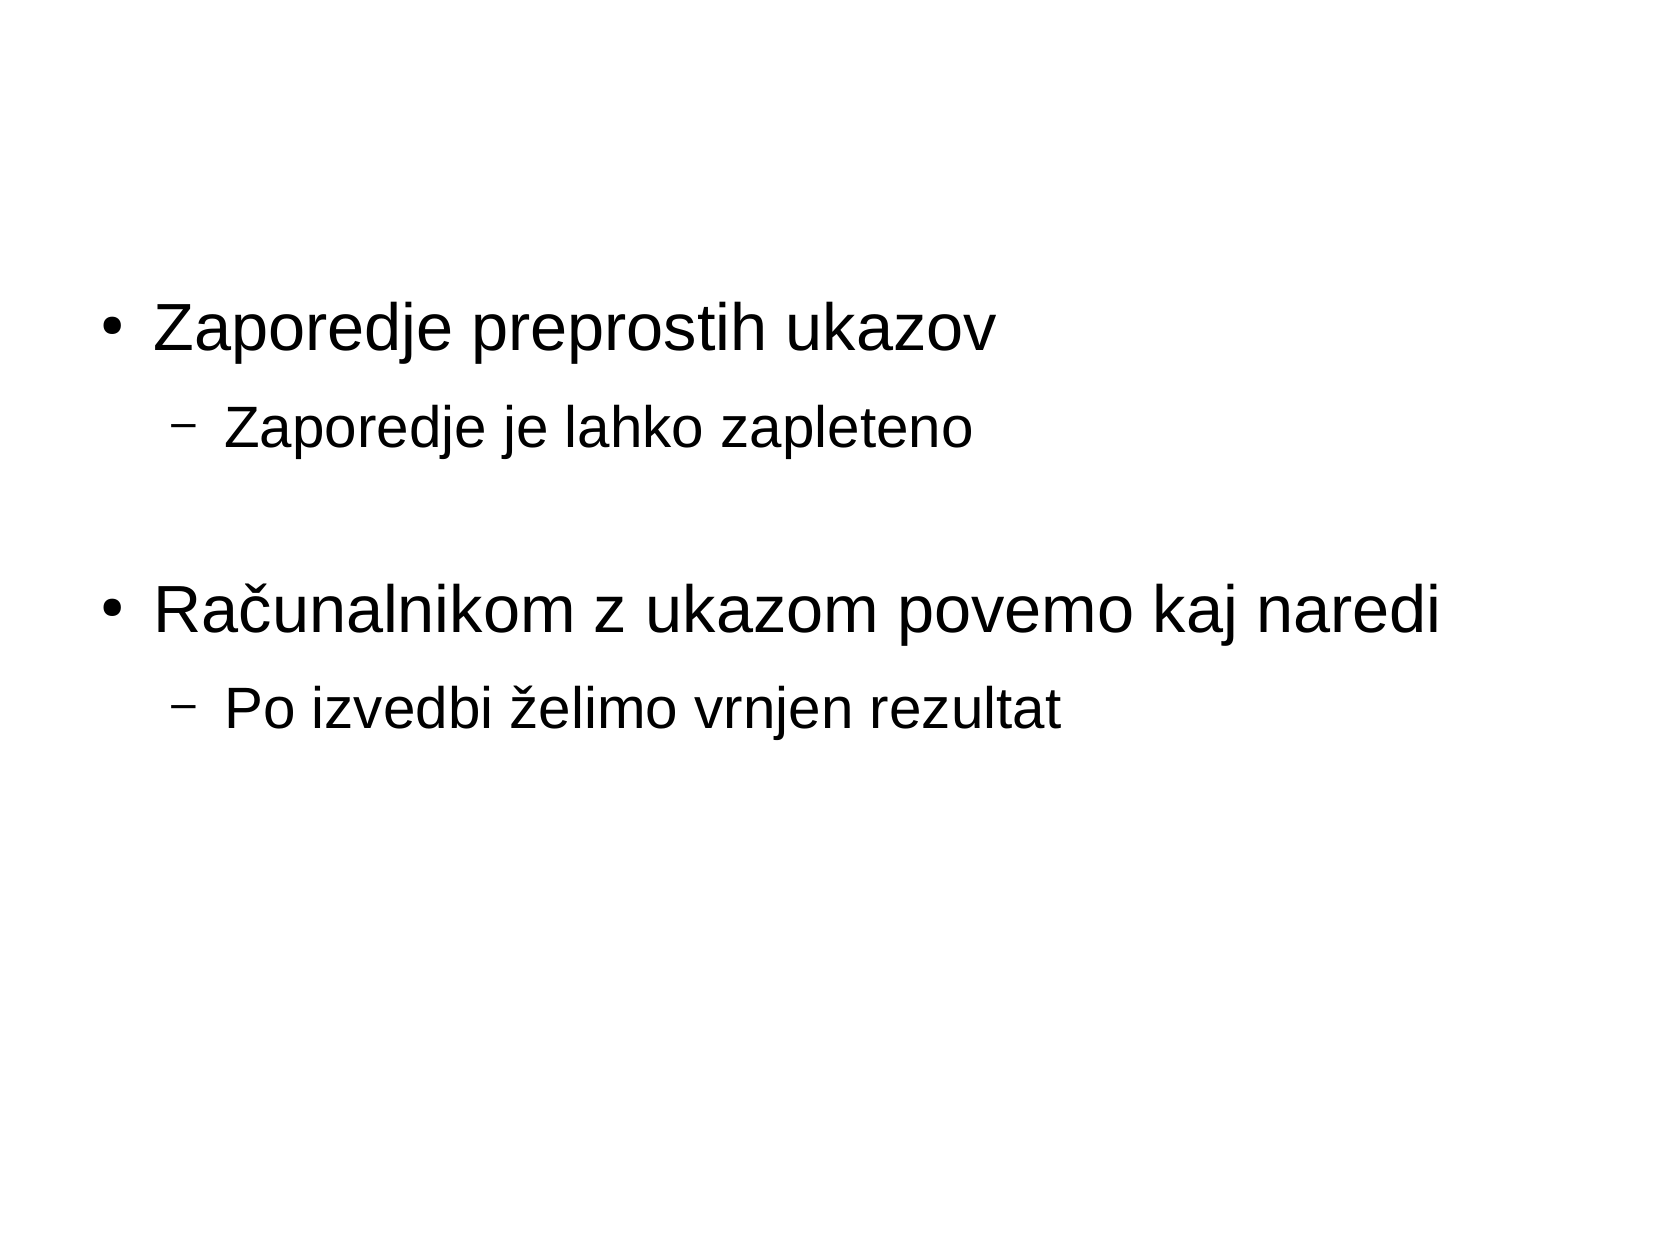

#
Zaporedje preprostih ukazov
Zaporedje je lahko zapleteno
Računalnikom z ukazom povemo kaj naredi
Po izvedbi želimo vrnjen rezultat